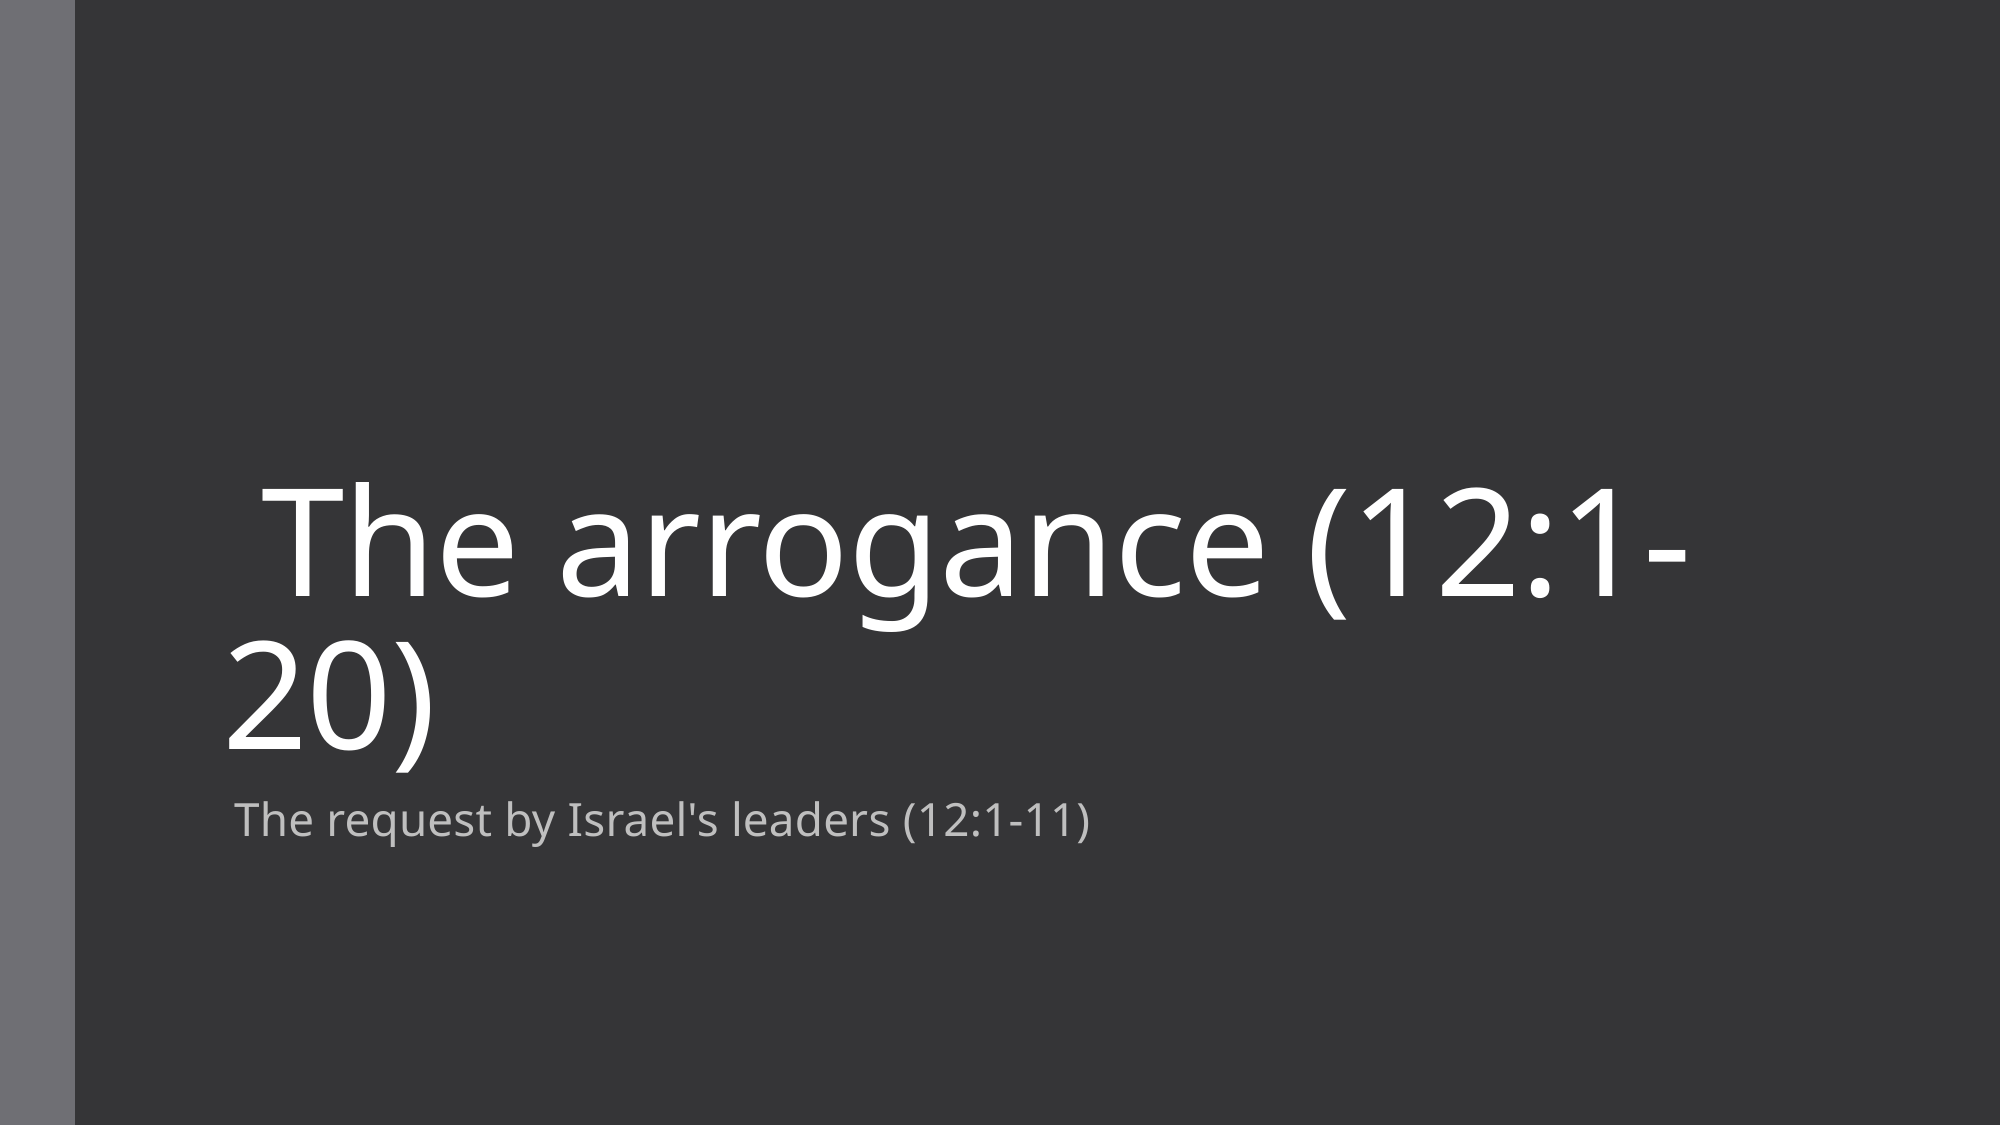

# The arrogance (12:1-20)
 The request by Israel's leaders (12:1-11)